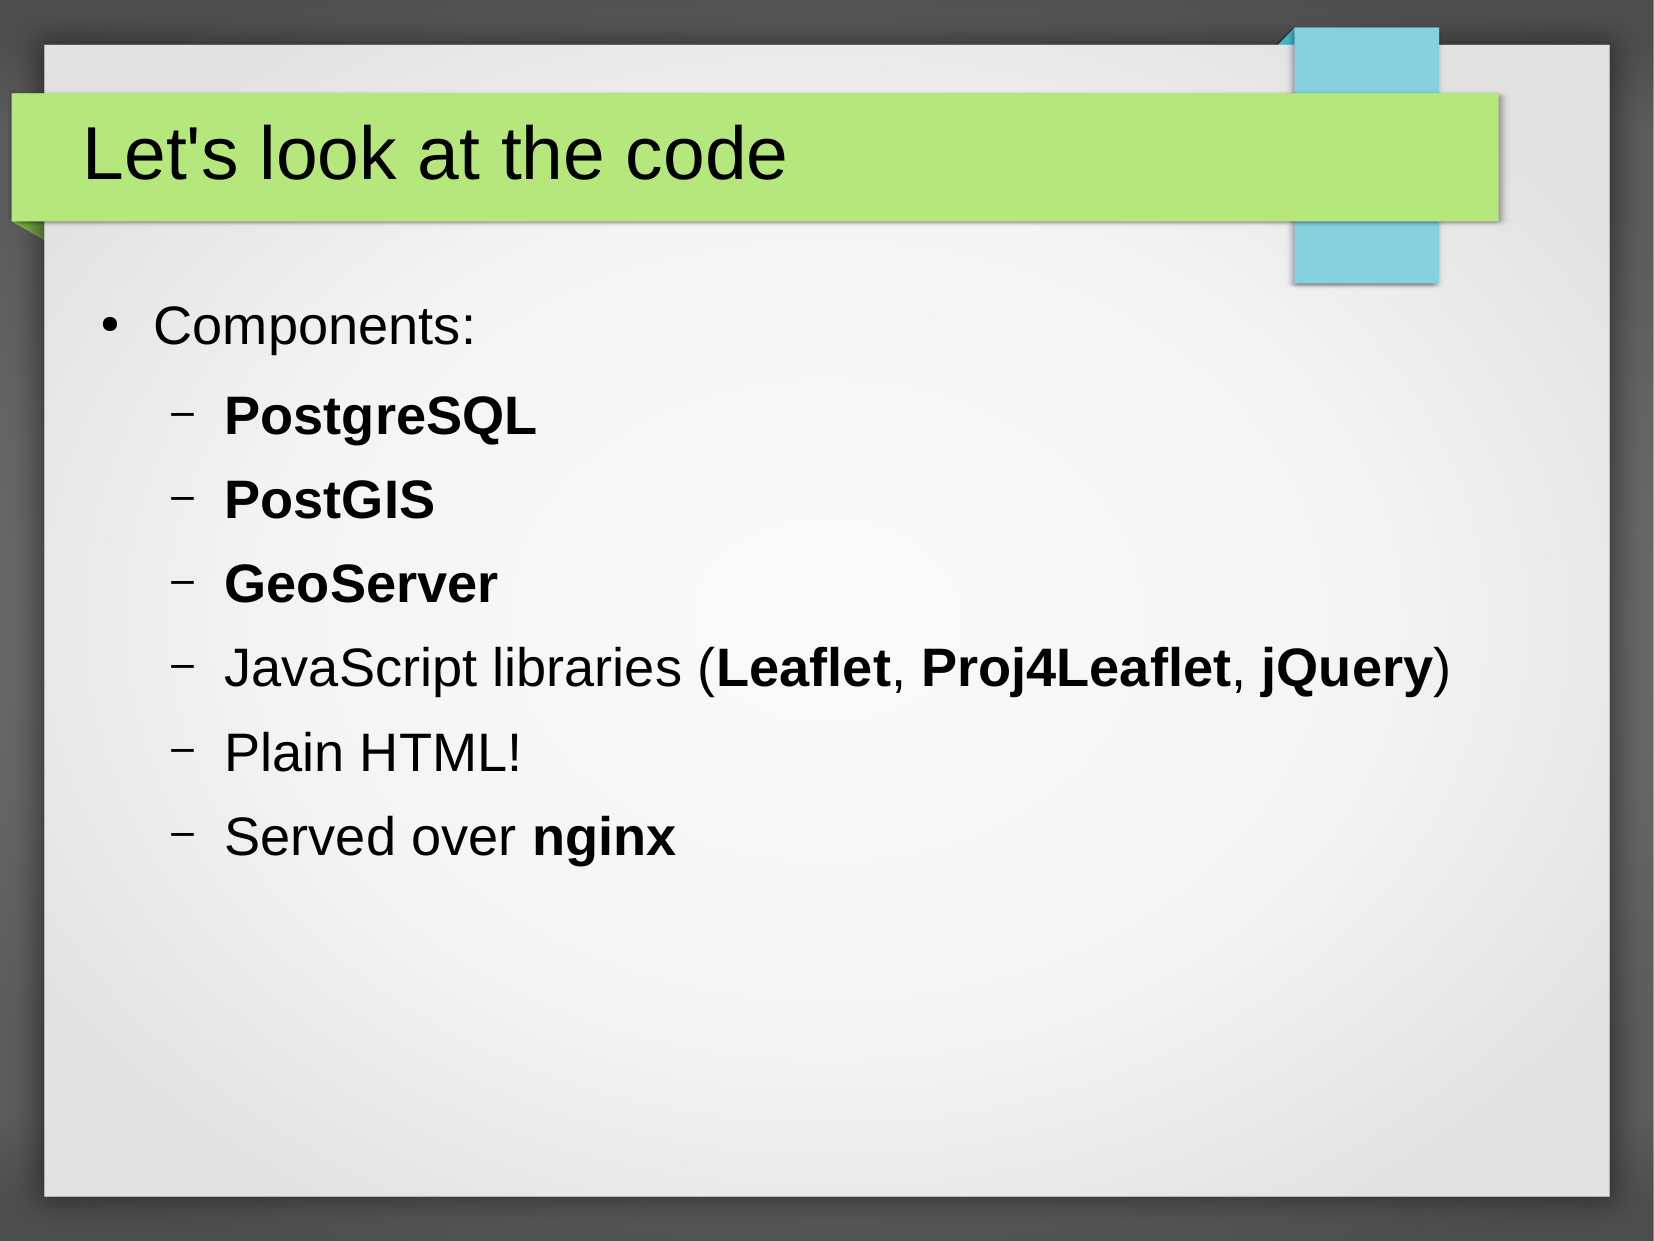

# Let's look at the code
Components:
PostgreSQL
PostGIS
GeoServer
JavaScript libraries (Leaflet, Proj4Leaflet, jQuery)
Plain HTML!
Served over nginx